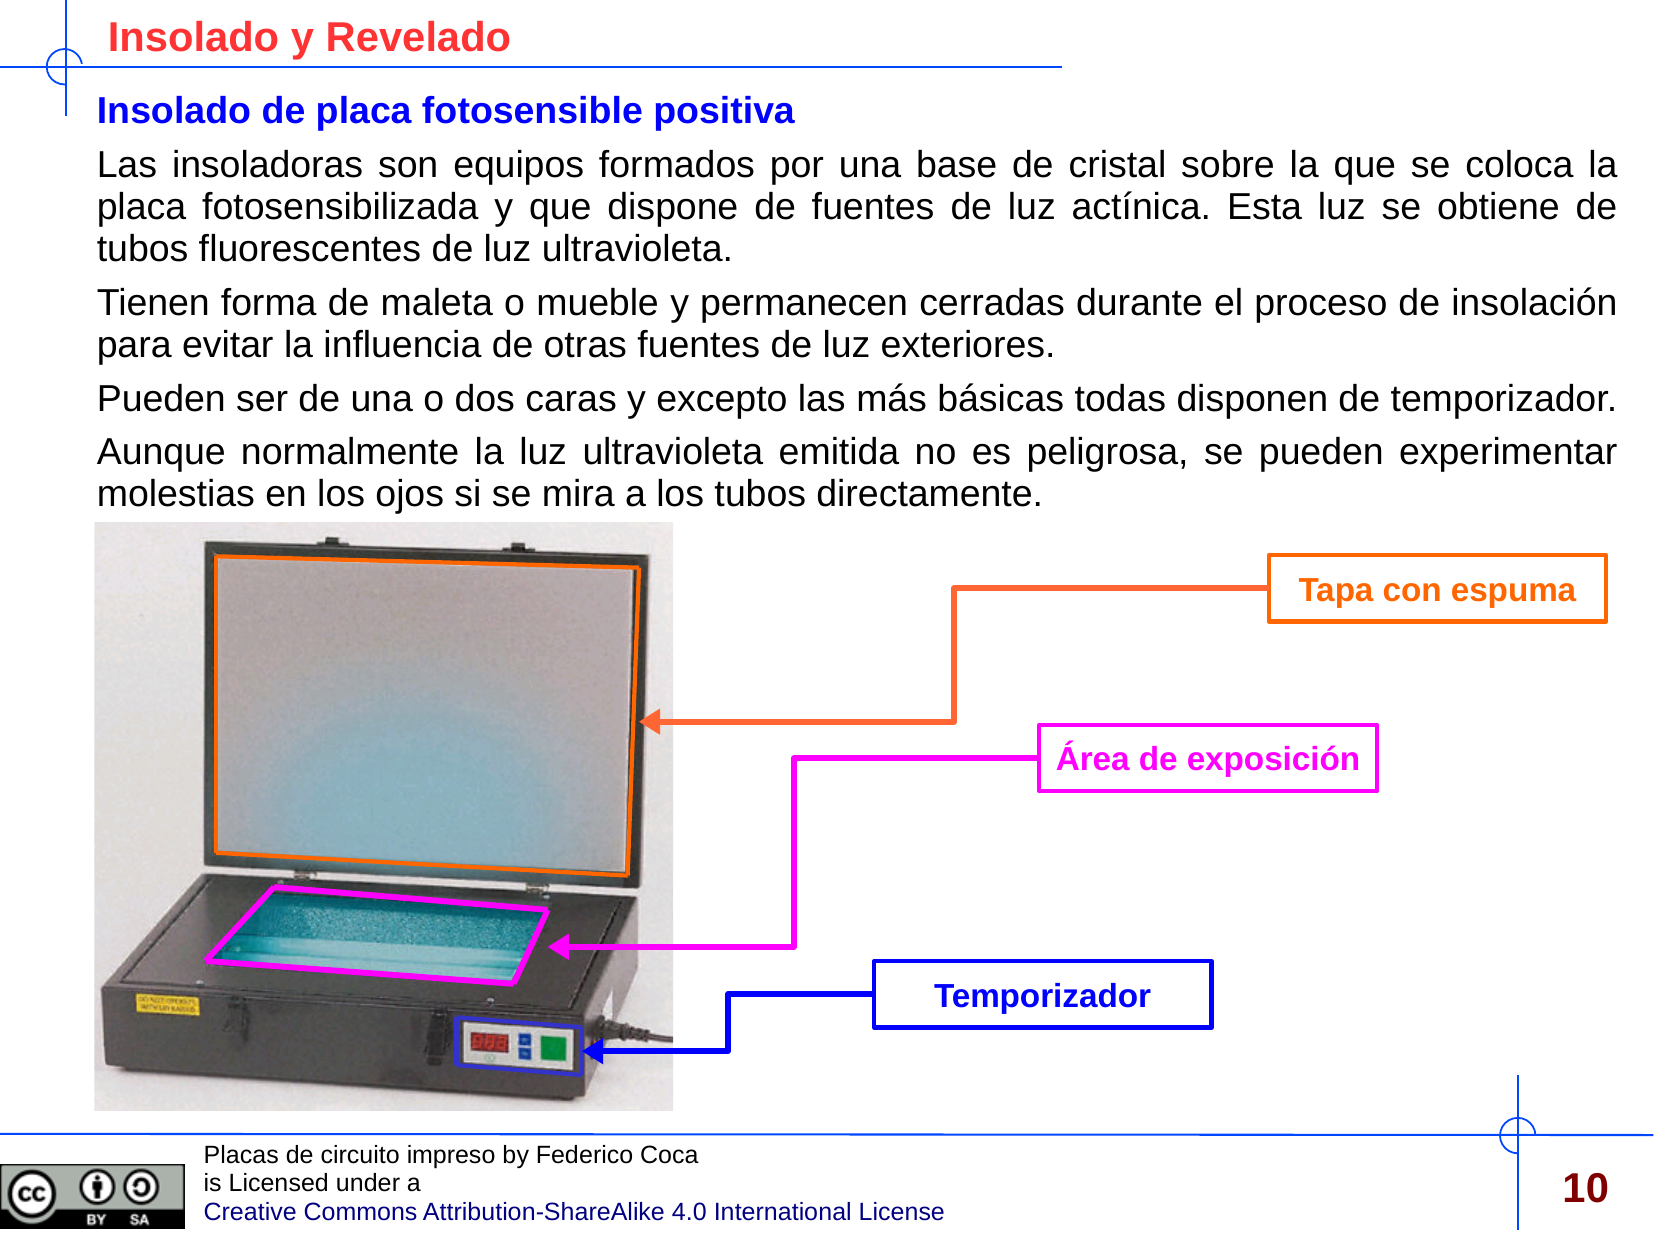

Insolado y Revelado
Insolado de placa fotosensible positiva
Las insoladoras son equipos formados por una base de cristal sobre la que se coloca la placa fotosensibilizada y que dispone de fuentes de luz actínica. Esta luz se obtiene de tubos fluorescentes de luz ultravioleta.
Tienen forma de maleta o mueble y permanecen cerradas durante el proceso de insolación para evitar la influencia de otras fuentes de luz exteriores.
Pueden ser de una o dos caras y excepto las más básicas todas disponen de temporizador.
Aunque normalmente la luz ultravioleta emitida no es peligrosa, se pueden experimentar molestias en los ojos si se mira a los tubos directamente.
Tapa con espuma
Área de exposición
Temporizador
Placas de circuito impreso by Federico Coca
is Licensed under a Creative Commons Attribution-ShareAlike 4.0 International License